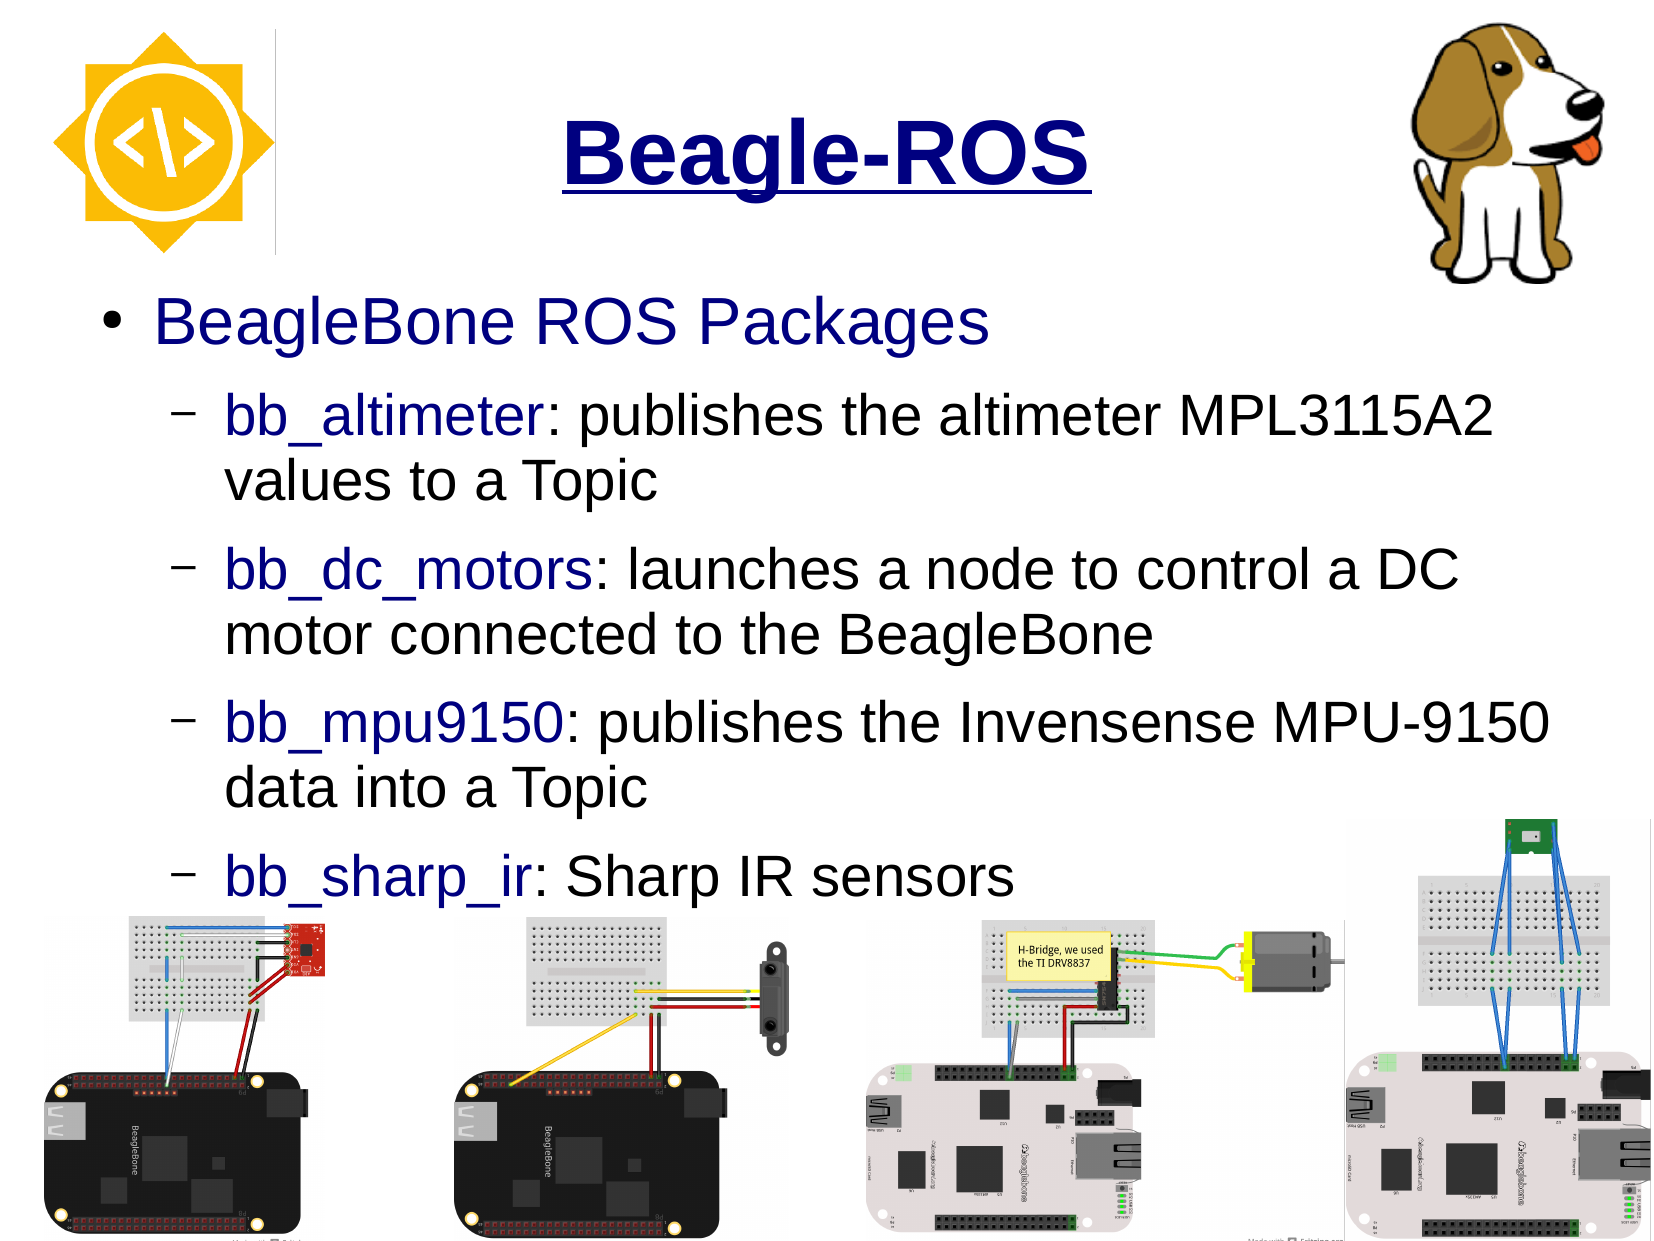

# Beagle-ROS
BeagleBone ROS Packages
bb_altimeter: publishes the altimeter MPL3115A2 values to a Topic
bb_dc_motors: launches a node to control a DC motor connected to the BeagleBone
bb_mpu9150: publishes the Invensense MPU-9150 data into a Topic
bb_sharp_ir: Sharp IR sensors